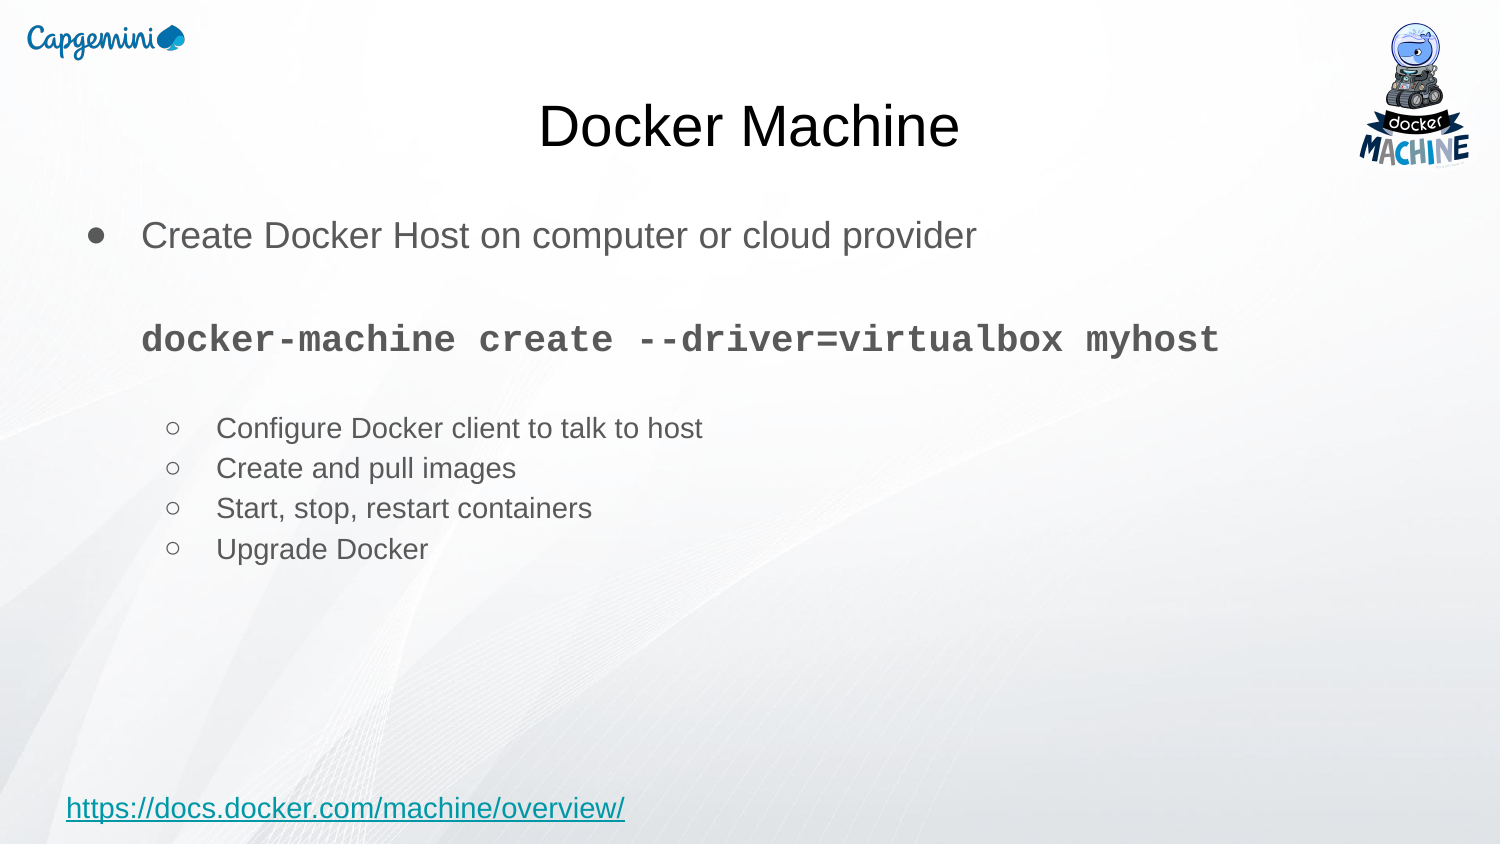

# Docker Machine
Create Docker Host on computer or cloud provider
docker-machine create --driver=virtualbox myhost
Configure Docker client to talk to host
Create and pull images
Start, stop, restart containers
Upgrade Docker
https://docs.docker.com/machine/overview/